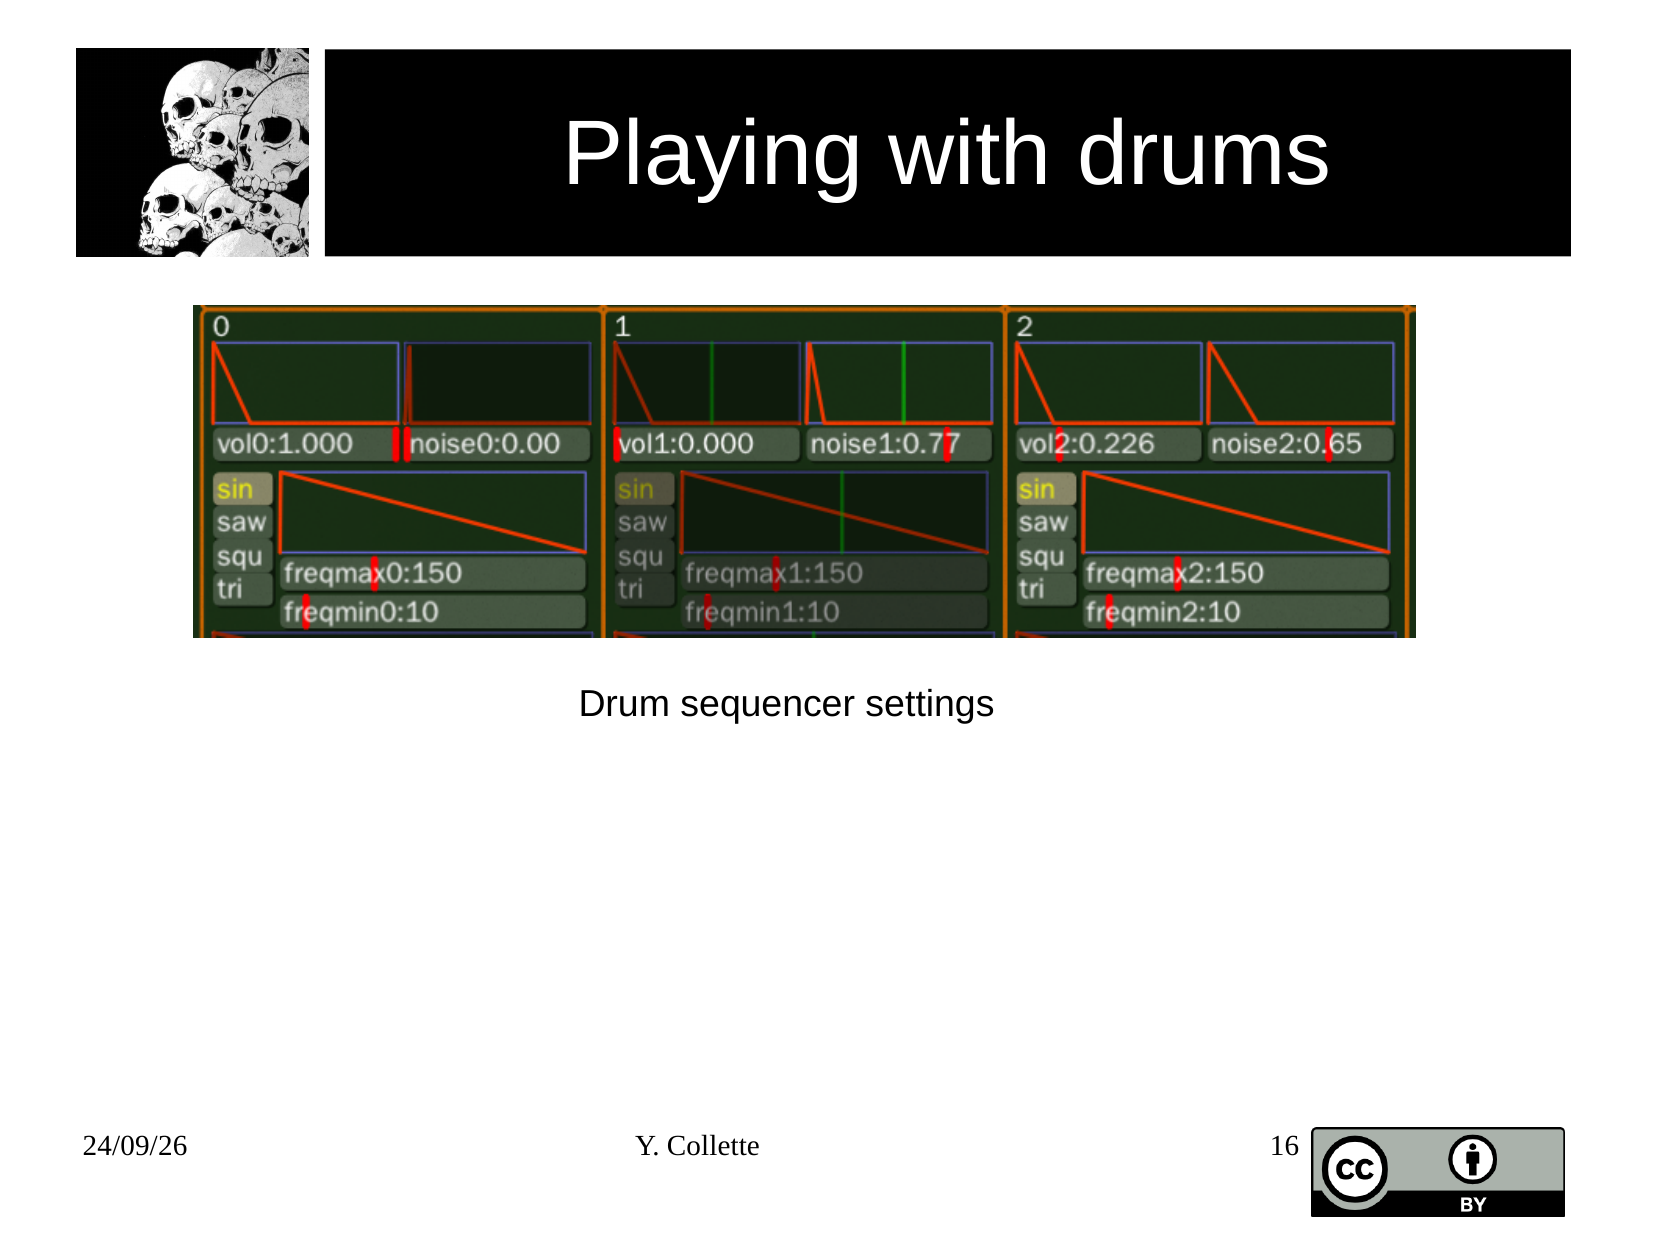

# Playing with drums
Drum sequencer settings
Y. Collette
16